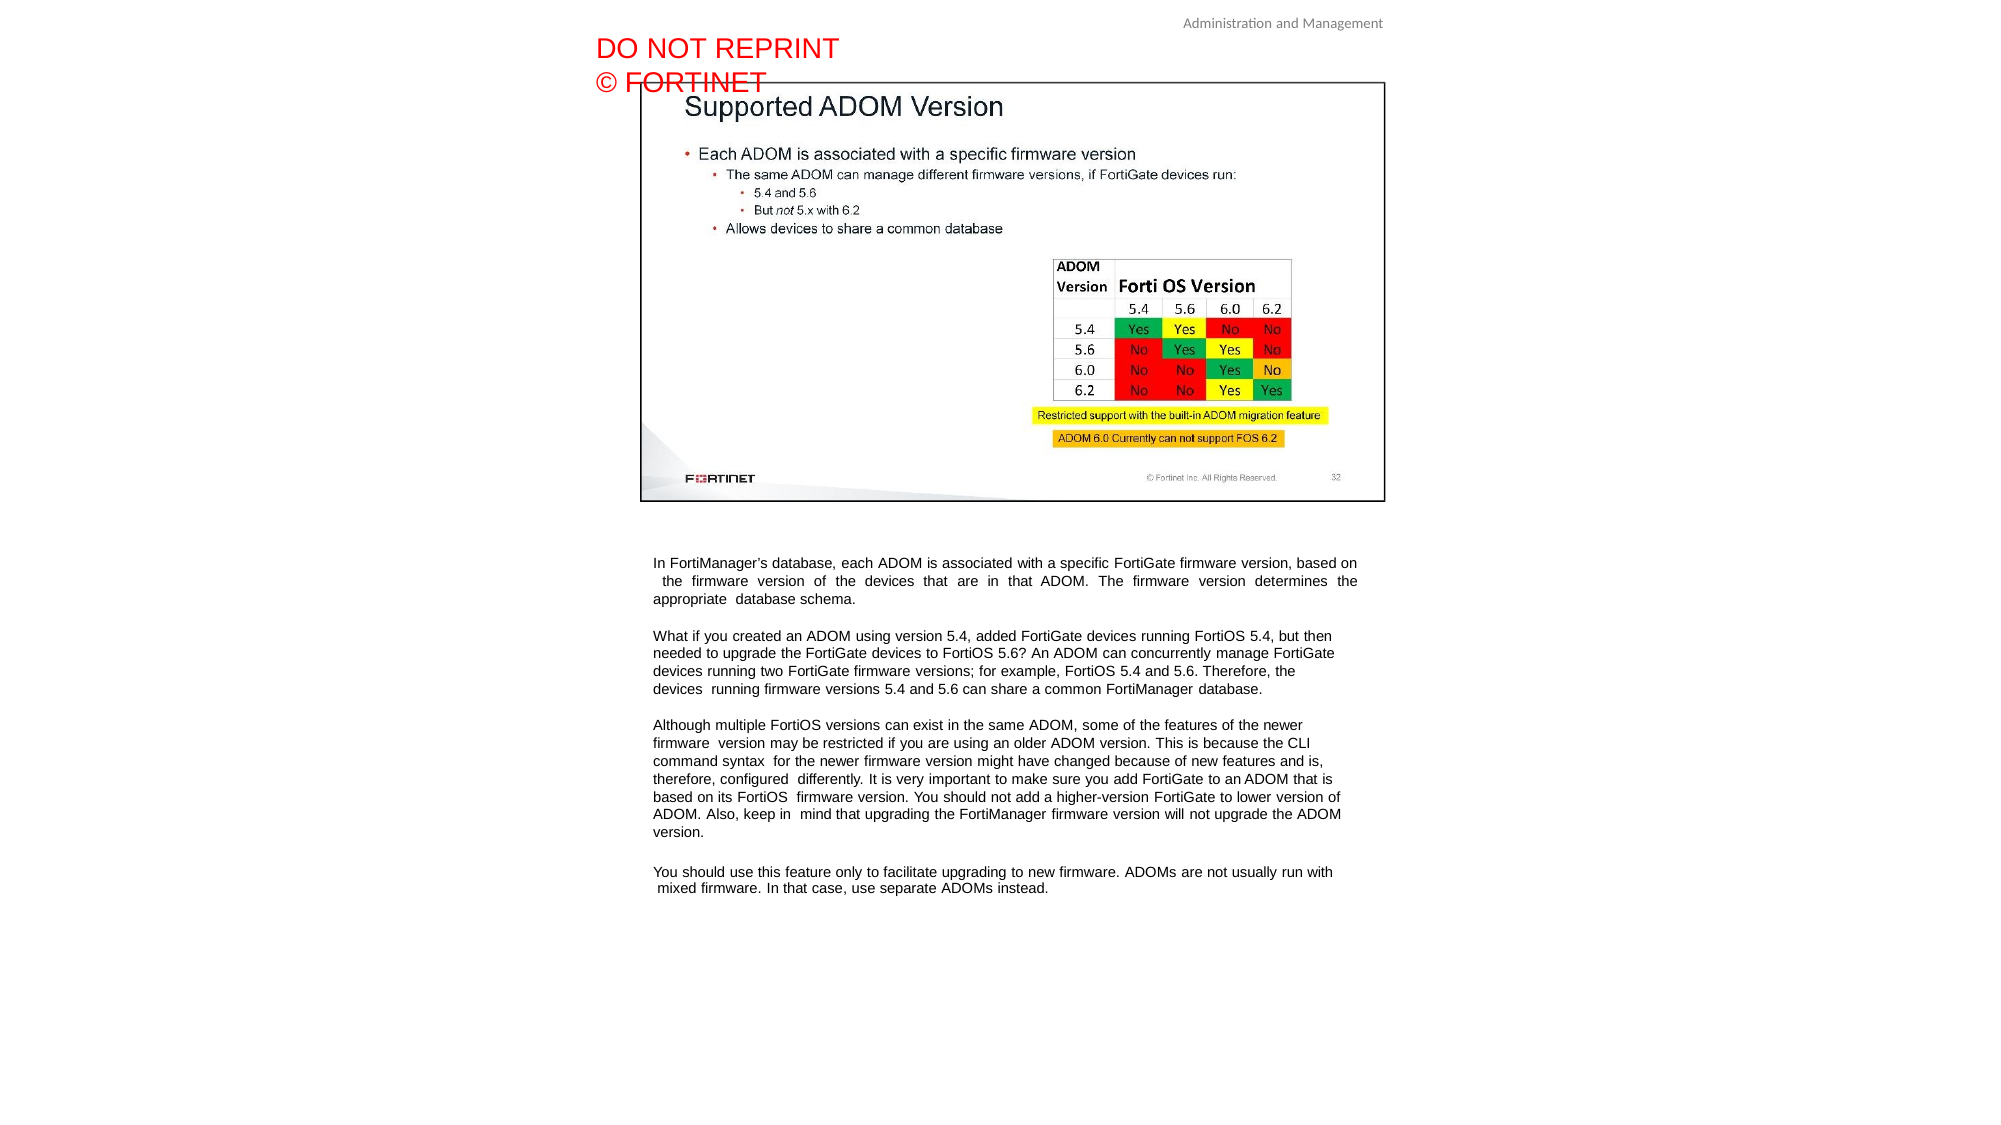

Administration and Management
DO NOT REPRINT
© FORTINET
In FortiManager’s database, each ADOM is associated with a specific FortiGate firmware version, based on the firmware version of the devices that are in that ADOM. The firmware version determines the appropriate database schema.
What if you created an ADOM using version 5.4, added FortiGate devices running FortiOS 5.4, but then needed to upgrade the FortiGate devices to FortiOS 5.6? An ADOM can concurrently manage FortiGate devices running two FortiGate firmware versions; for example, FortiOS 5.4 and 5.6. Therefore, the devices running firmware versions 5.4 and 5.6 can share a common FortiManager database.
Although multiple FortiOS versions can exist in the same ADOM, some of the features of the newer firmware version may be restricted if you are using an older ADOM version. This is because the CLI command syntax for the newer firmware version might have changed because of new features and is, therefore, configured differently. It is very important to make sure you add FortiGate to an ADOM that is based on its FortiOS firmware version. You should not add a higher-version FortiGate to lower version of ADOM. Also, keep in mind that upgrading the FortiManager firmware version will not upgrade the ADOM version.
You should use this feature only to facilitate upgrading to new firmware. ADOMs are not usually run with mixed firmware. In that case, use separate ADOMs instead.
FortiManager 6.2 Study Guide
1